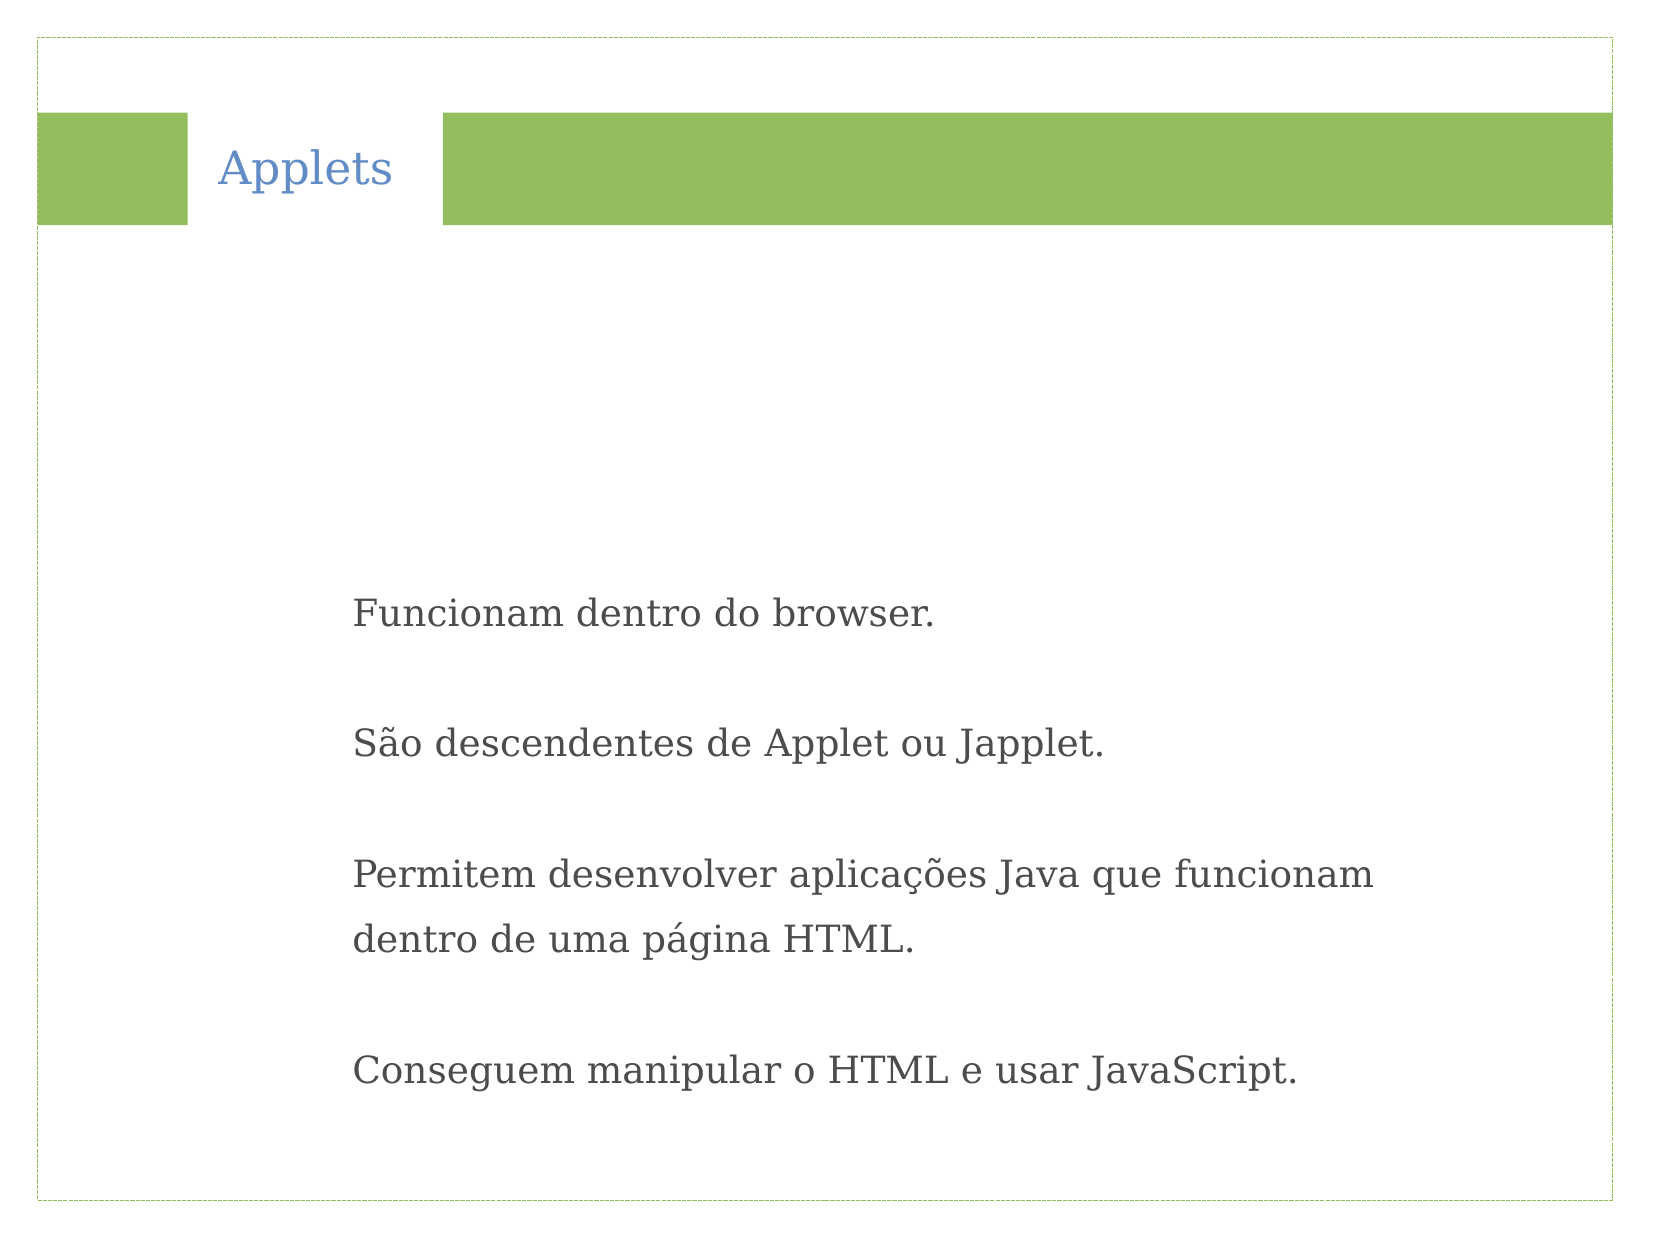

Applets
Funcionam dentro do browser.
São descendentes de Applet ou Japplet.
Permitem desenvolver aplicações Java que funcionam dentro de uma página HTML.
Conseguem manipular o HTML e usar JavaScript.